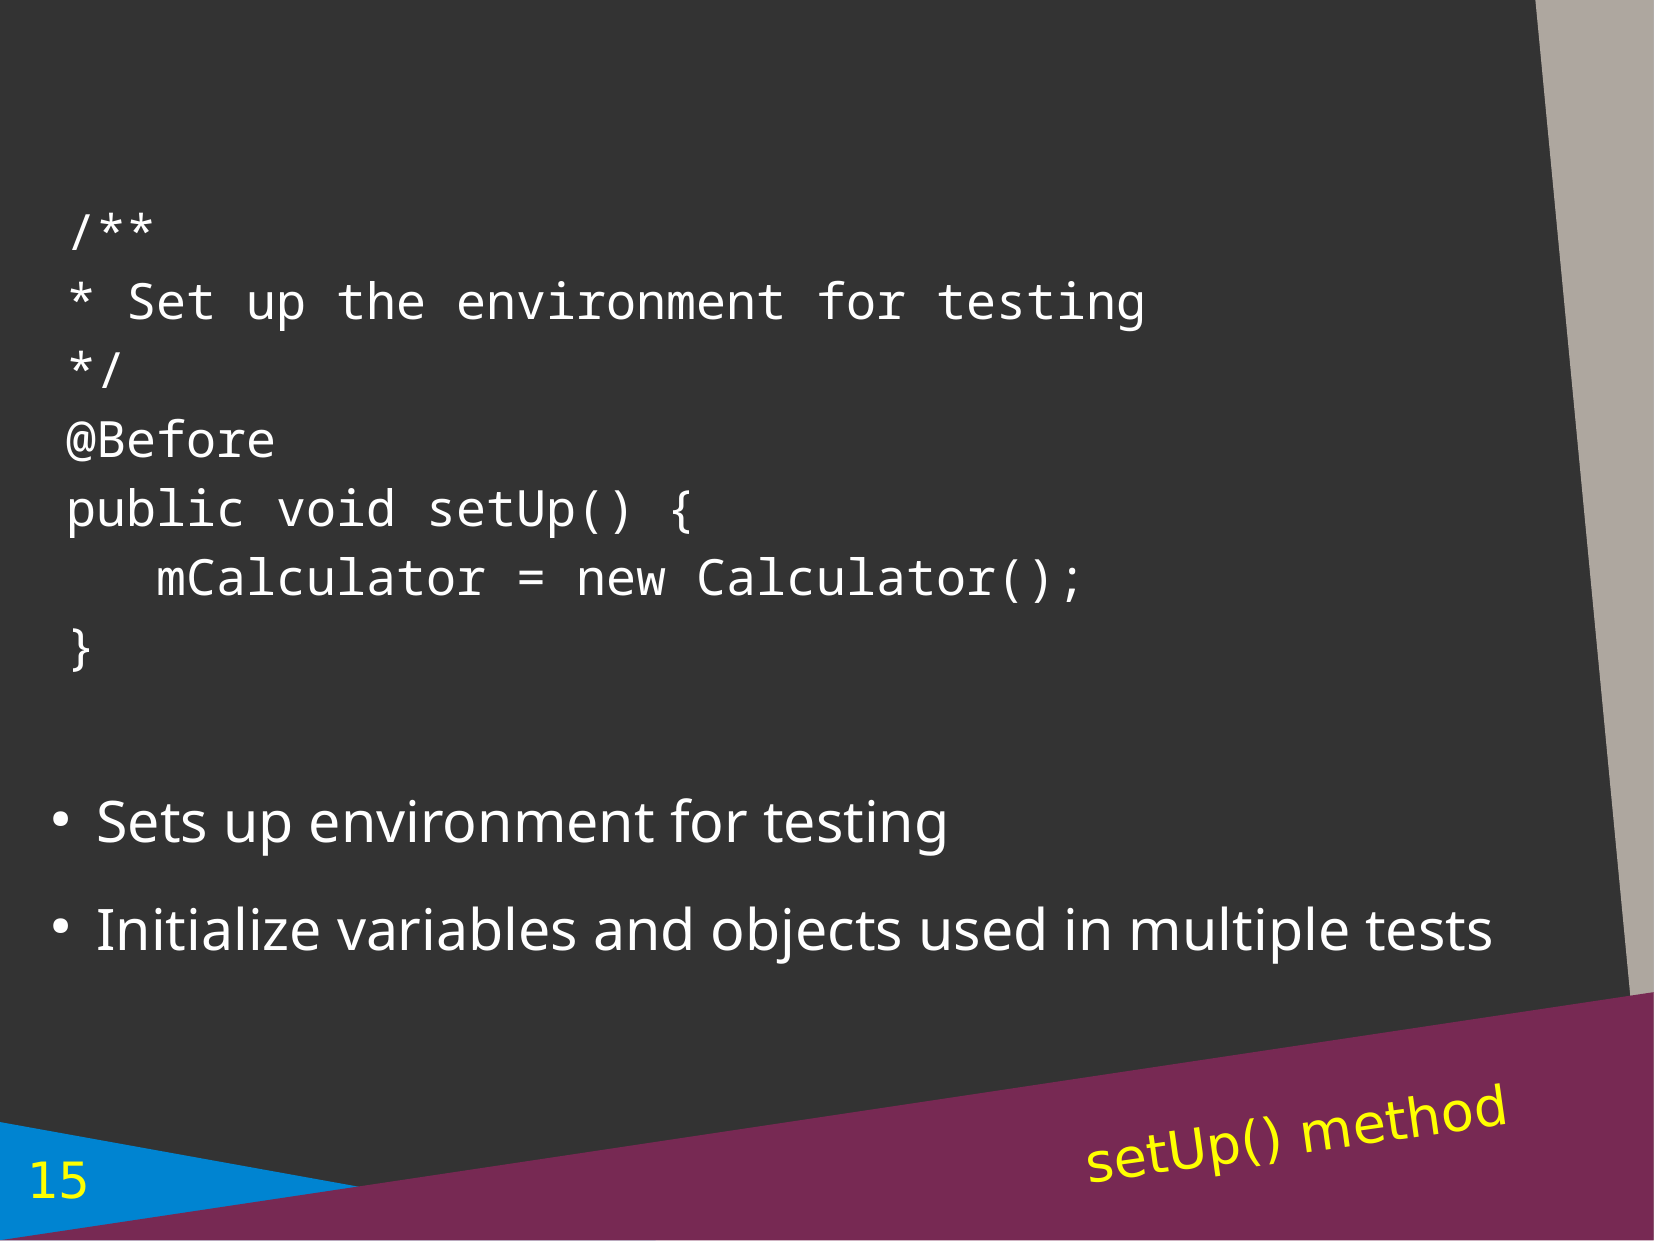

/**
* Set up the environment for testing
*/
@Before
public void setUp() {
 mCalculator = new Calculator();
}
Sets up environment for testing
Initialize variables and objects used in multiple tests
# setUp() method
15